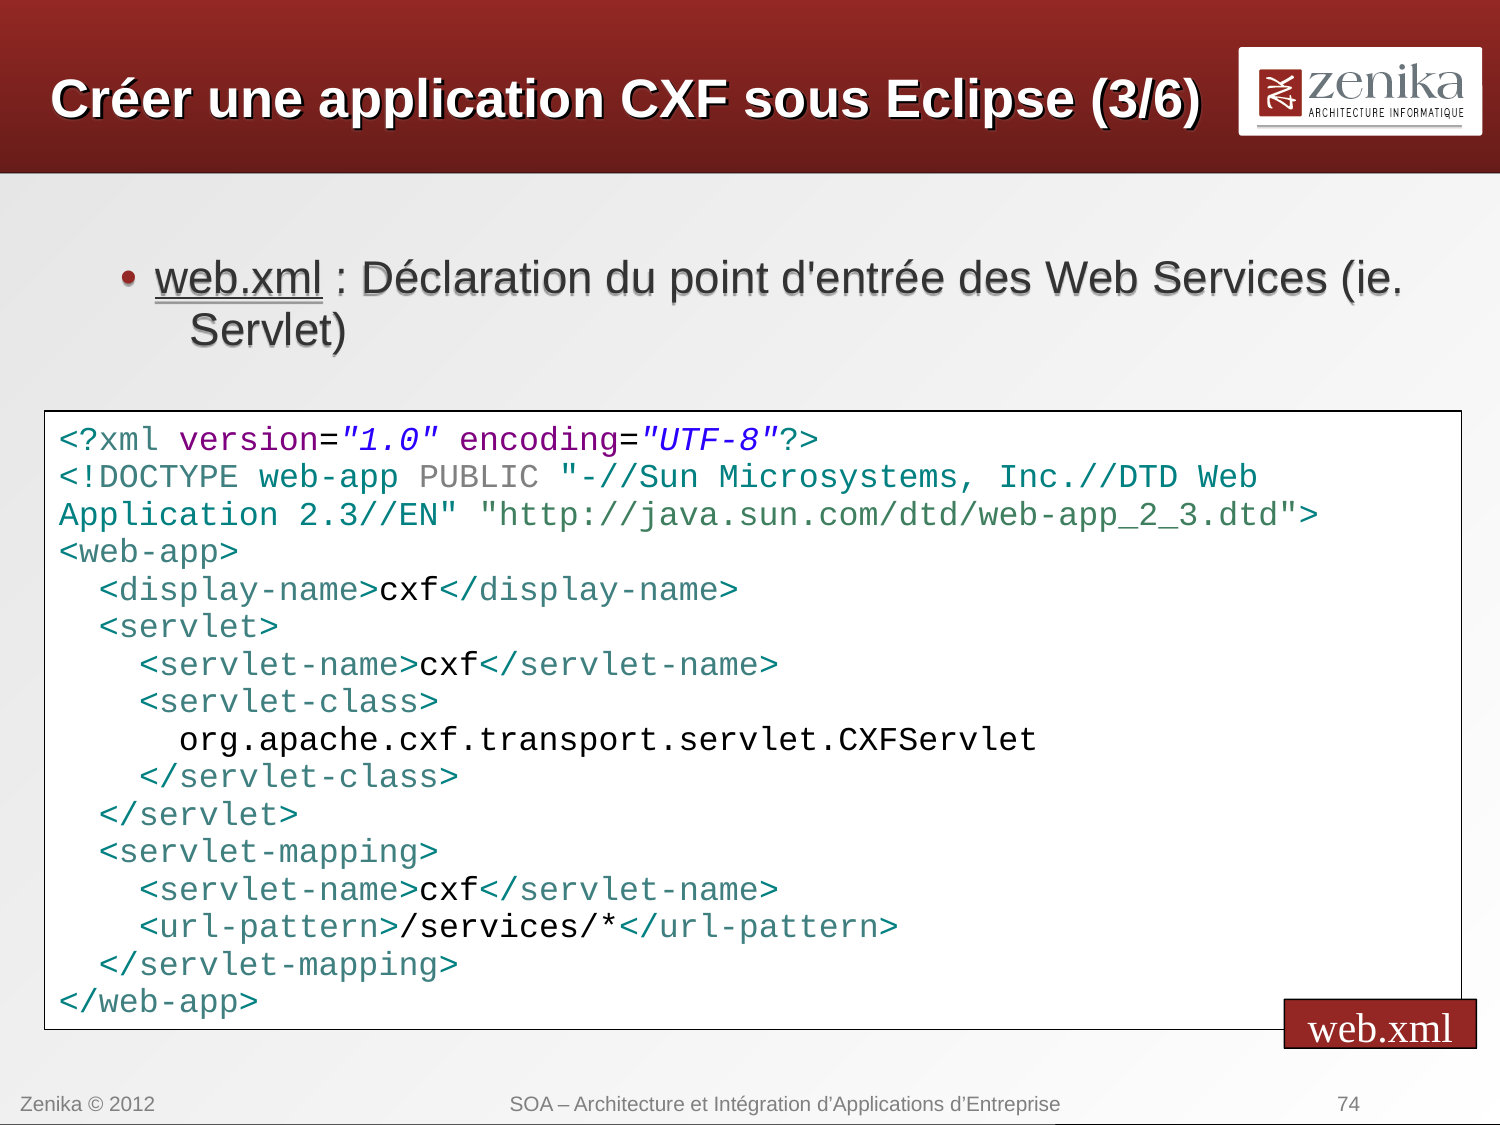

# Créer une application CXF sous Eclipse (3/6)
web.xml : Déclaration du point d'entrée des Web Services (ie. Servlet)
<?xml version="1.0" encoding="UTF-8"?>
<!DOCTYPE web-app PUBLIC "-//Sun Microsystems, Inc.//DTD Web Application 2.3//EN" "http://java.sun.com/dtd/web-app_2_3.dtd">
<web-app>
 <display-name>cxf</display-name>
 <servlet>
 <servlet-name>cxf</servlet-name>
 <servlet-class>
 org.apache.cxf.transport.servlet.CXFServlet
 </servlet-class>
 </servlet>
 <servlet-mapping>
 <servlet-name>cxf</servlet-name>
 <url-pattern>/services/*</url-pattern>
 </servlet-mapping>
</web-app>
web.xml